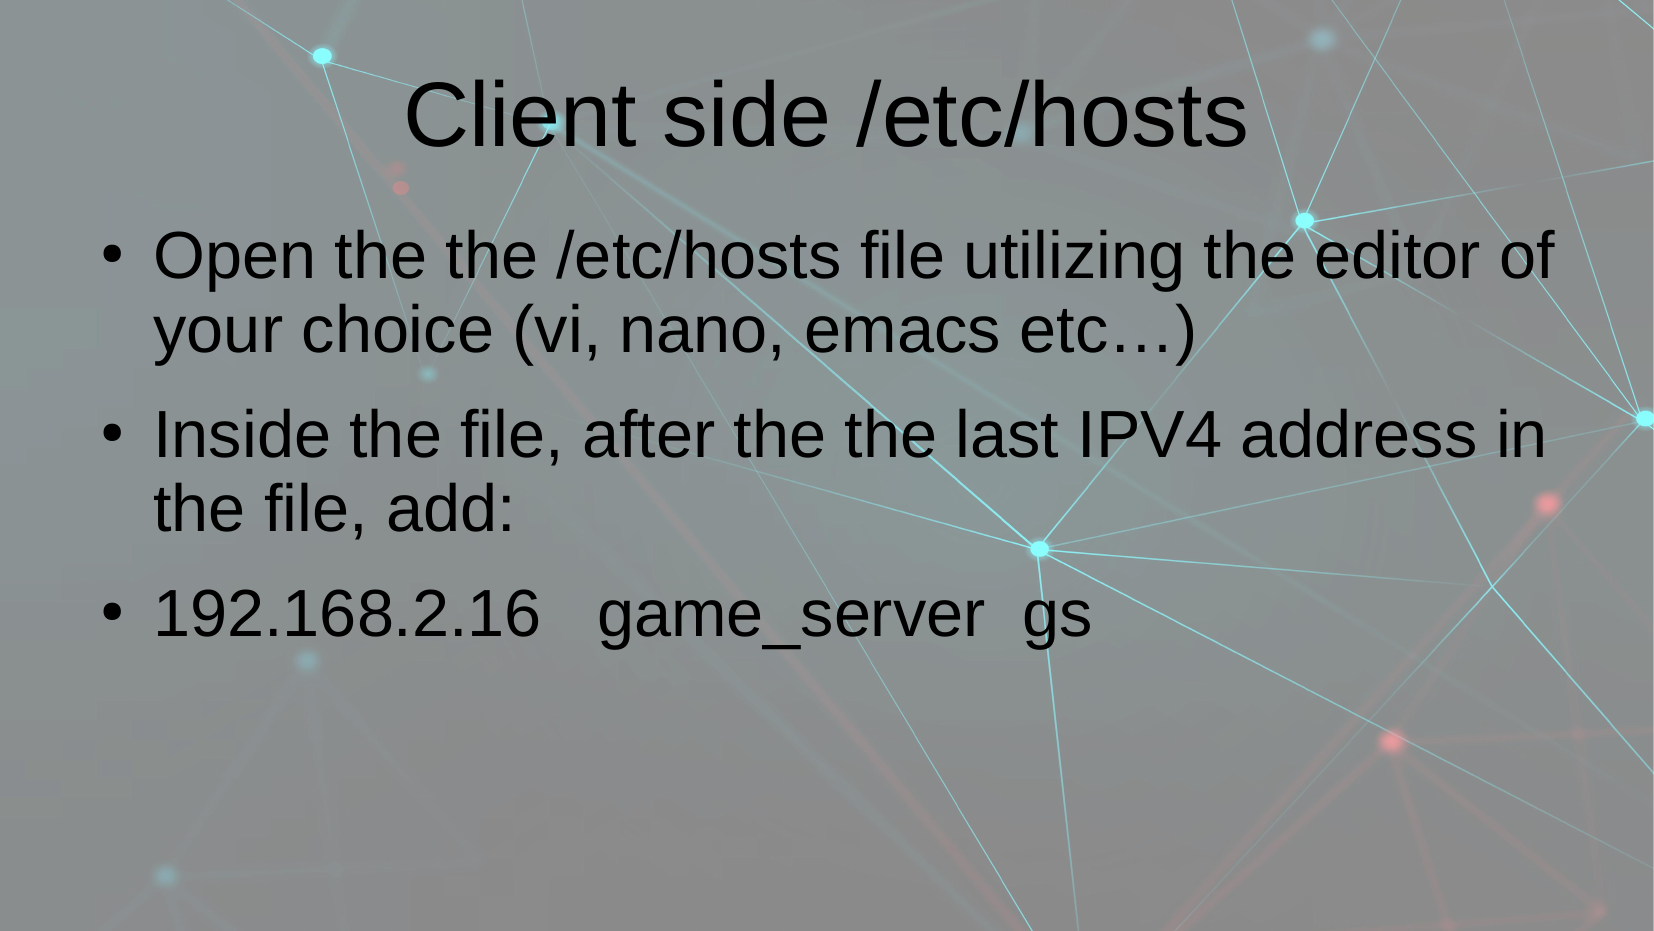

# Client side /etc/hosts
Open the the /etc/hosts file utilizing the editor of your choice (vi, nano, emacs etc…)
Inside the file, after the the last IPV4 address in the file, add:
192.168.2.16 game_server gs